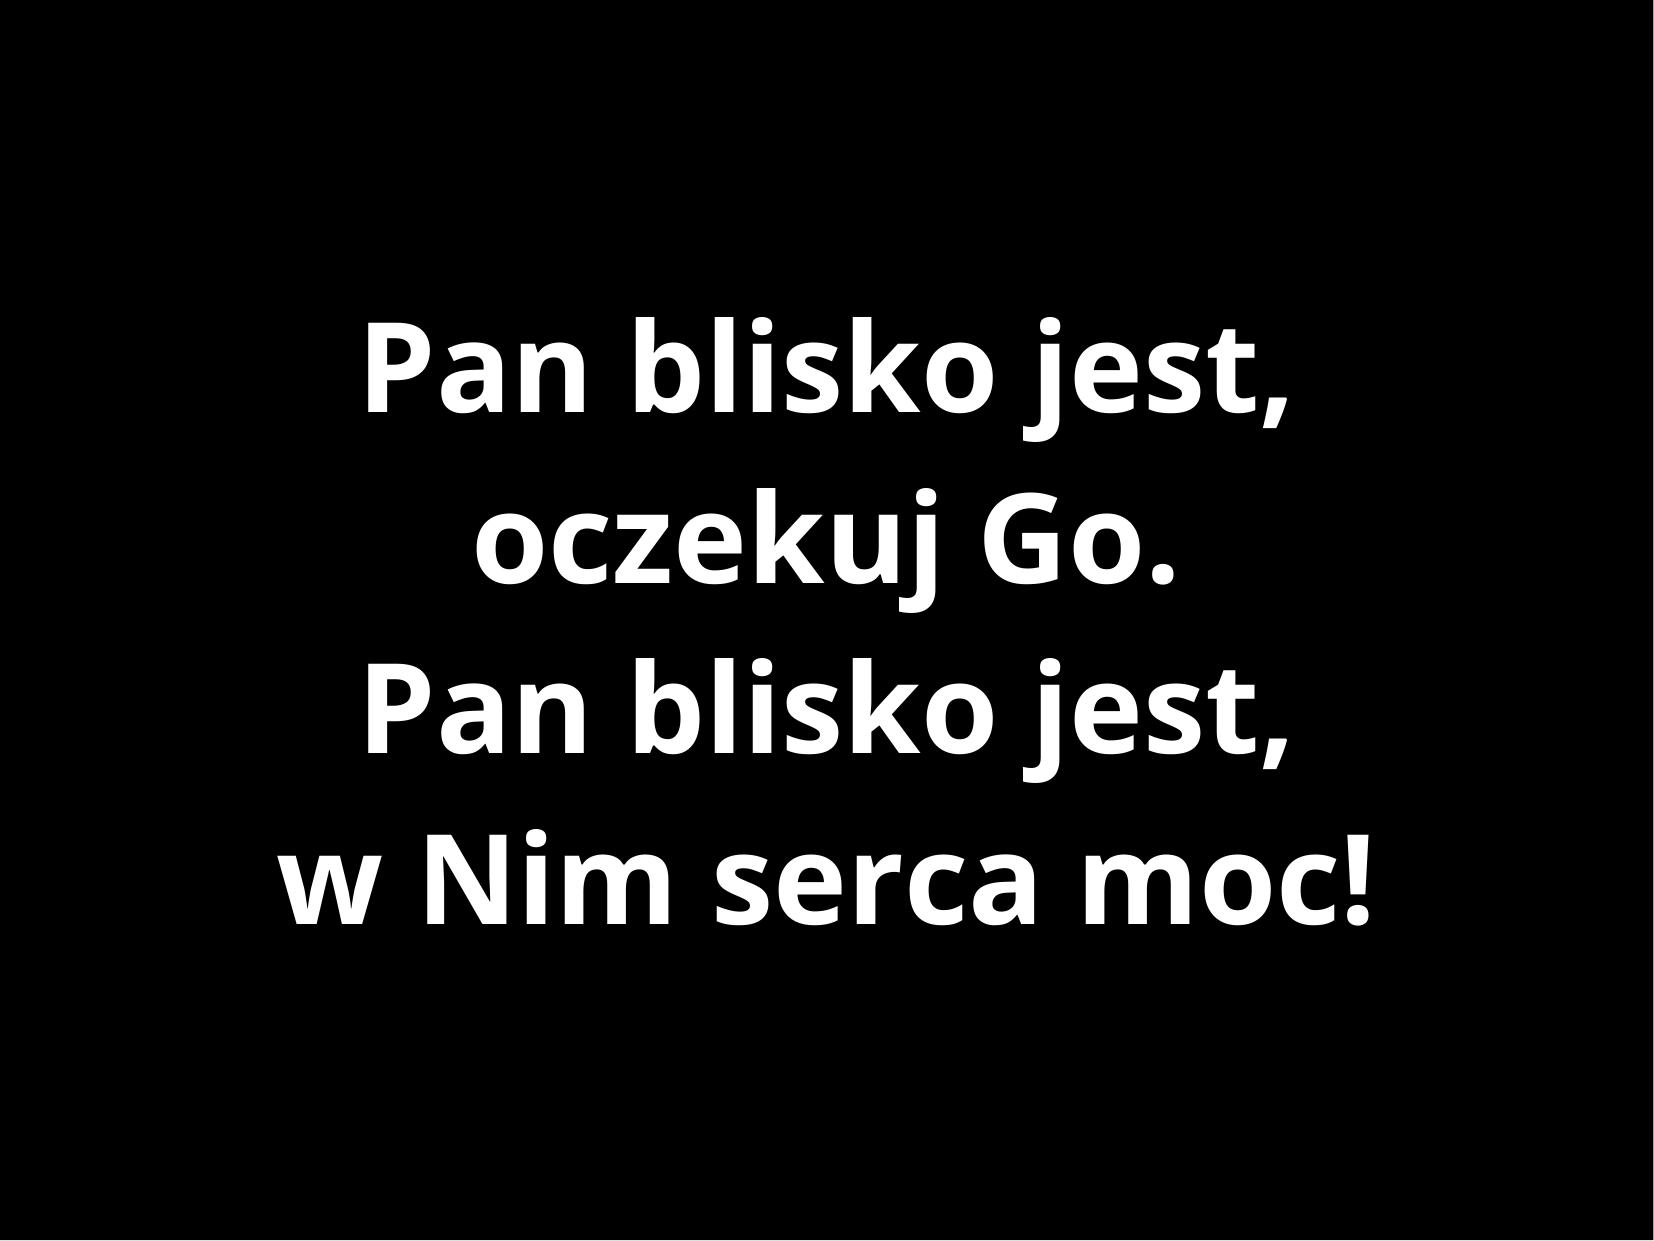

# Pan blisko jest, oczekuj Go. Pan blisko jest, w Nim serca moc!